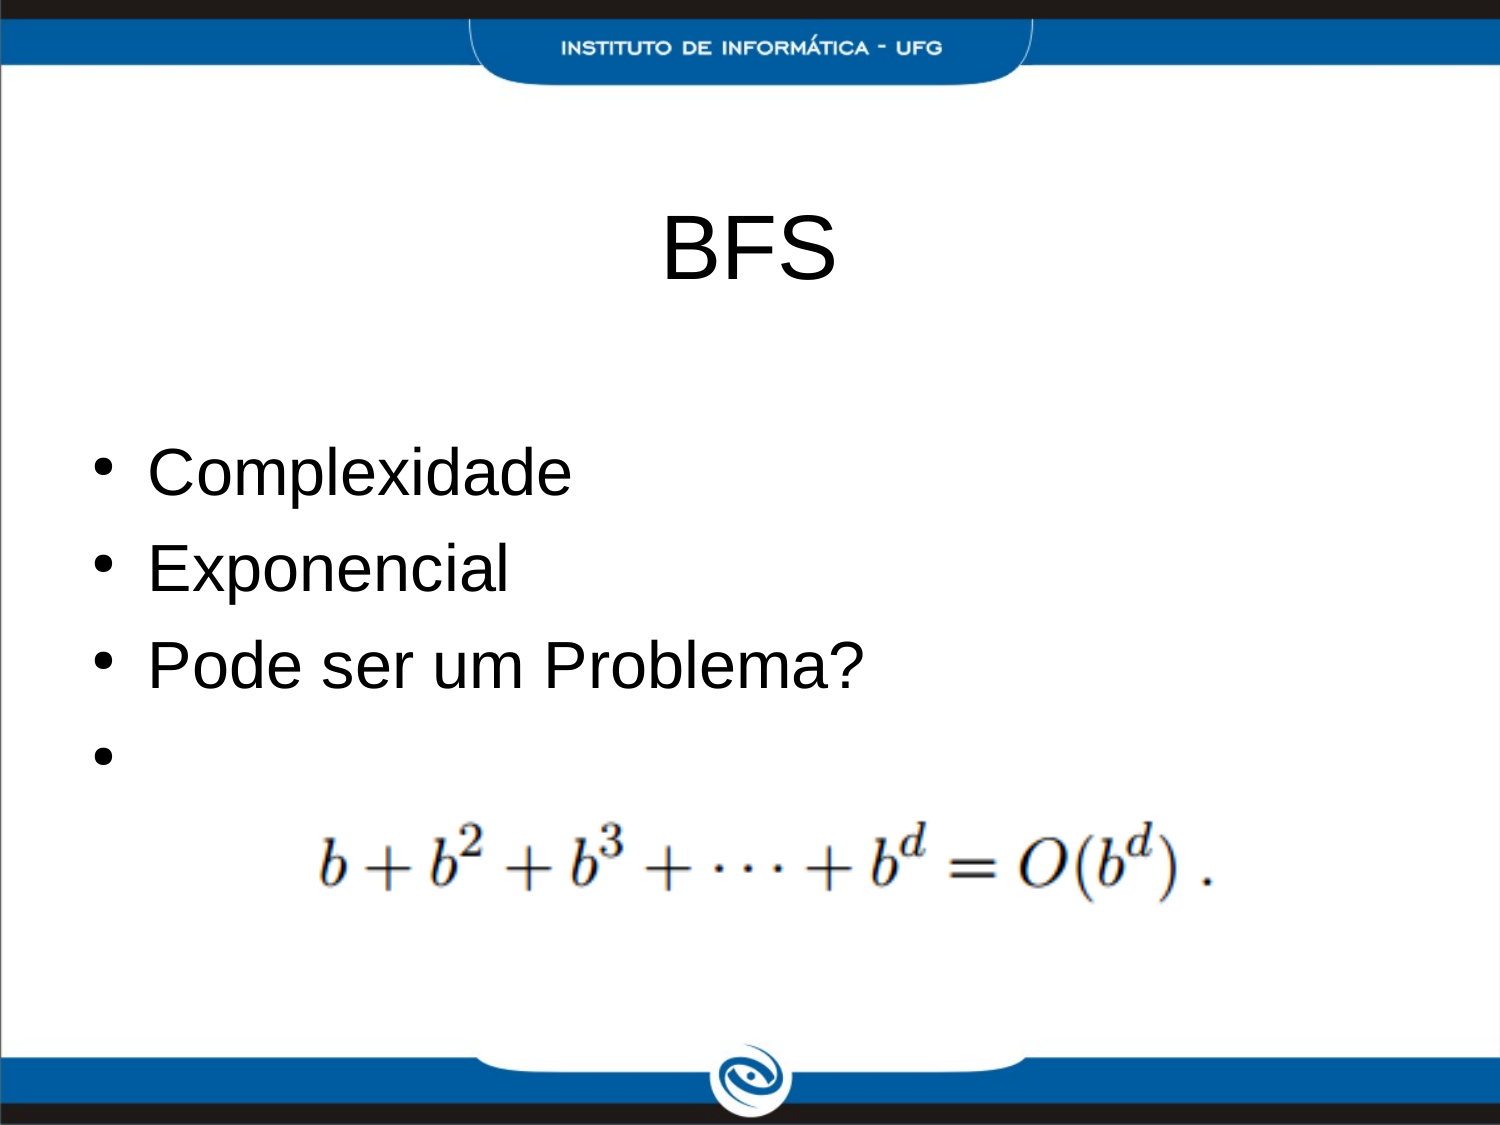

# BFS
Complexidade
Exponencial
Pode ser um Problema?